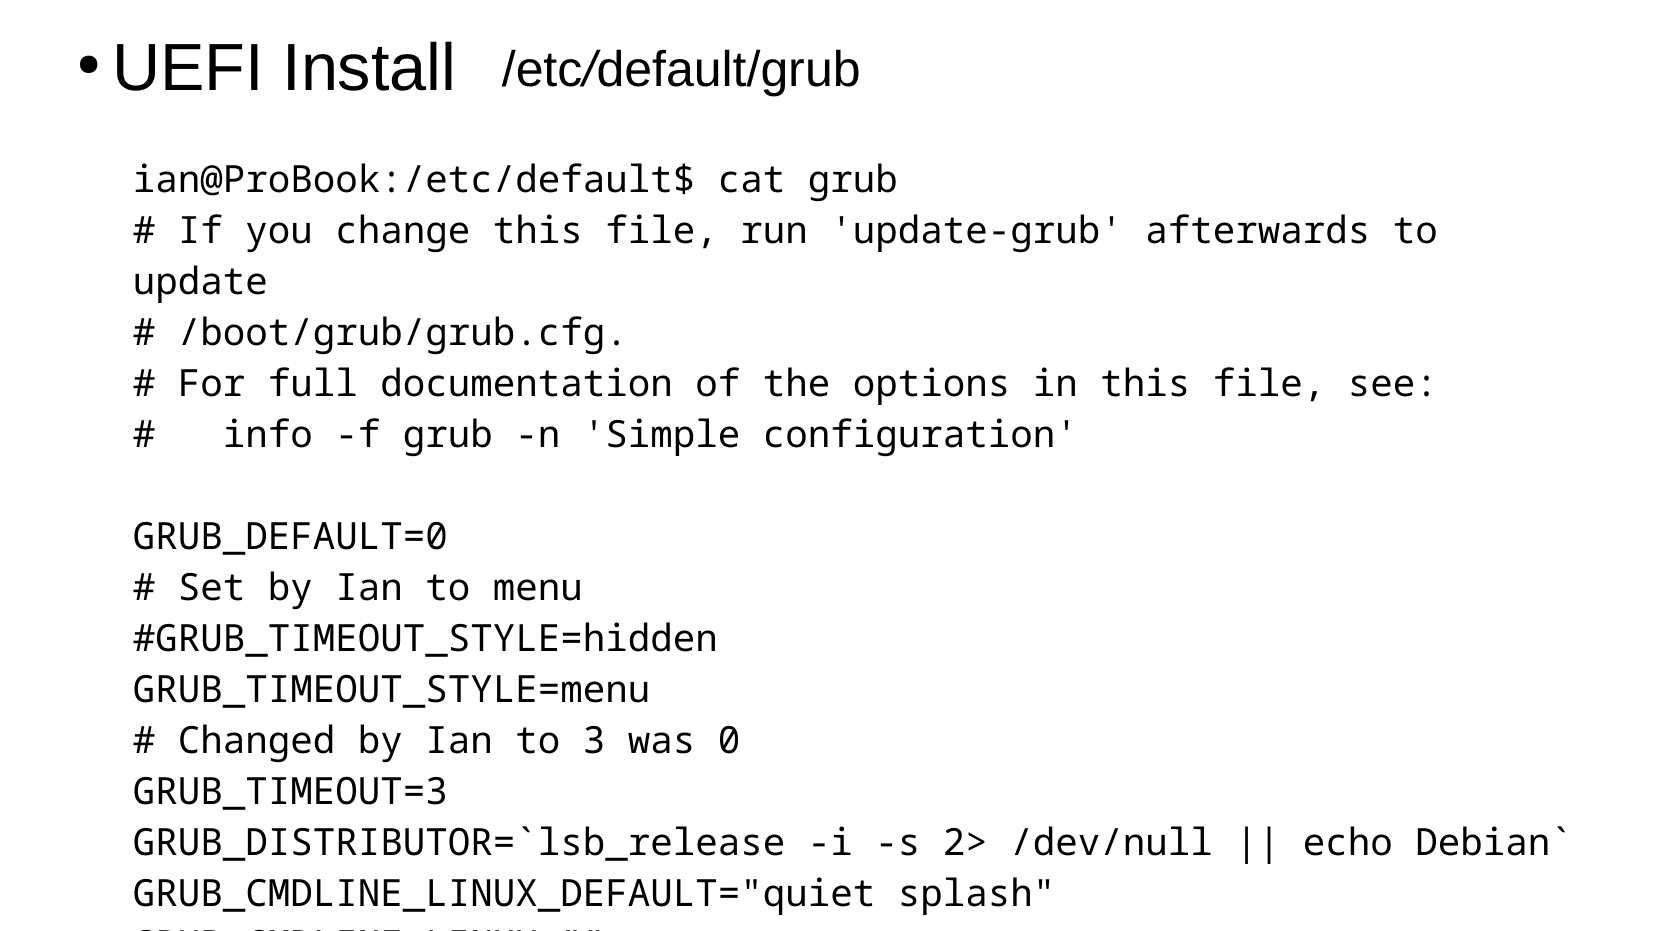

# UEFI Install
/etc/default/grub
ian@ProBook:/etc/default$ cat grub
# If you change this file, run 'update-grub' afterwards to update
# /boot/grub/grub.cfg.
# For full documentation of the options in this file, see:
# info -f grub -n 'Simple configuration'
GRUB_DEFAULT=0
# Set by Ian to menu
#GRUB_TIMEOUT_STYLE=hidden
GRUB_TIMEOUT_STYLE=menu
# Changed by Ian to 3 was 0
GRUB_TIMEOUT=3
GRUB_DISTRIBUTOR=`lsb_release -i -s 2> /dev/null || echo Debian`
GRUB_CMDLINE_LINUX_DEFAULT="quiet splash"
GRUB_CMDLINE_LINUX=""
# Add by Ian to see if it finds Windows disk
GRUB_DISABLE_OS_PROBER=false